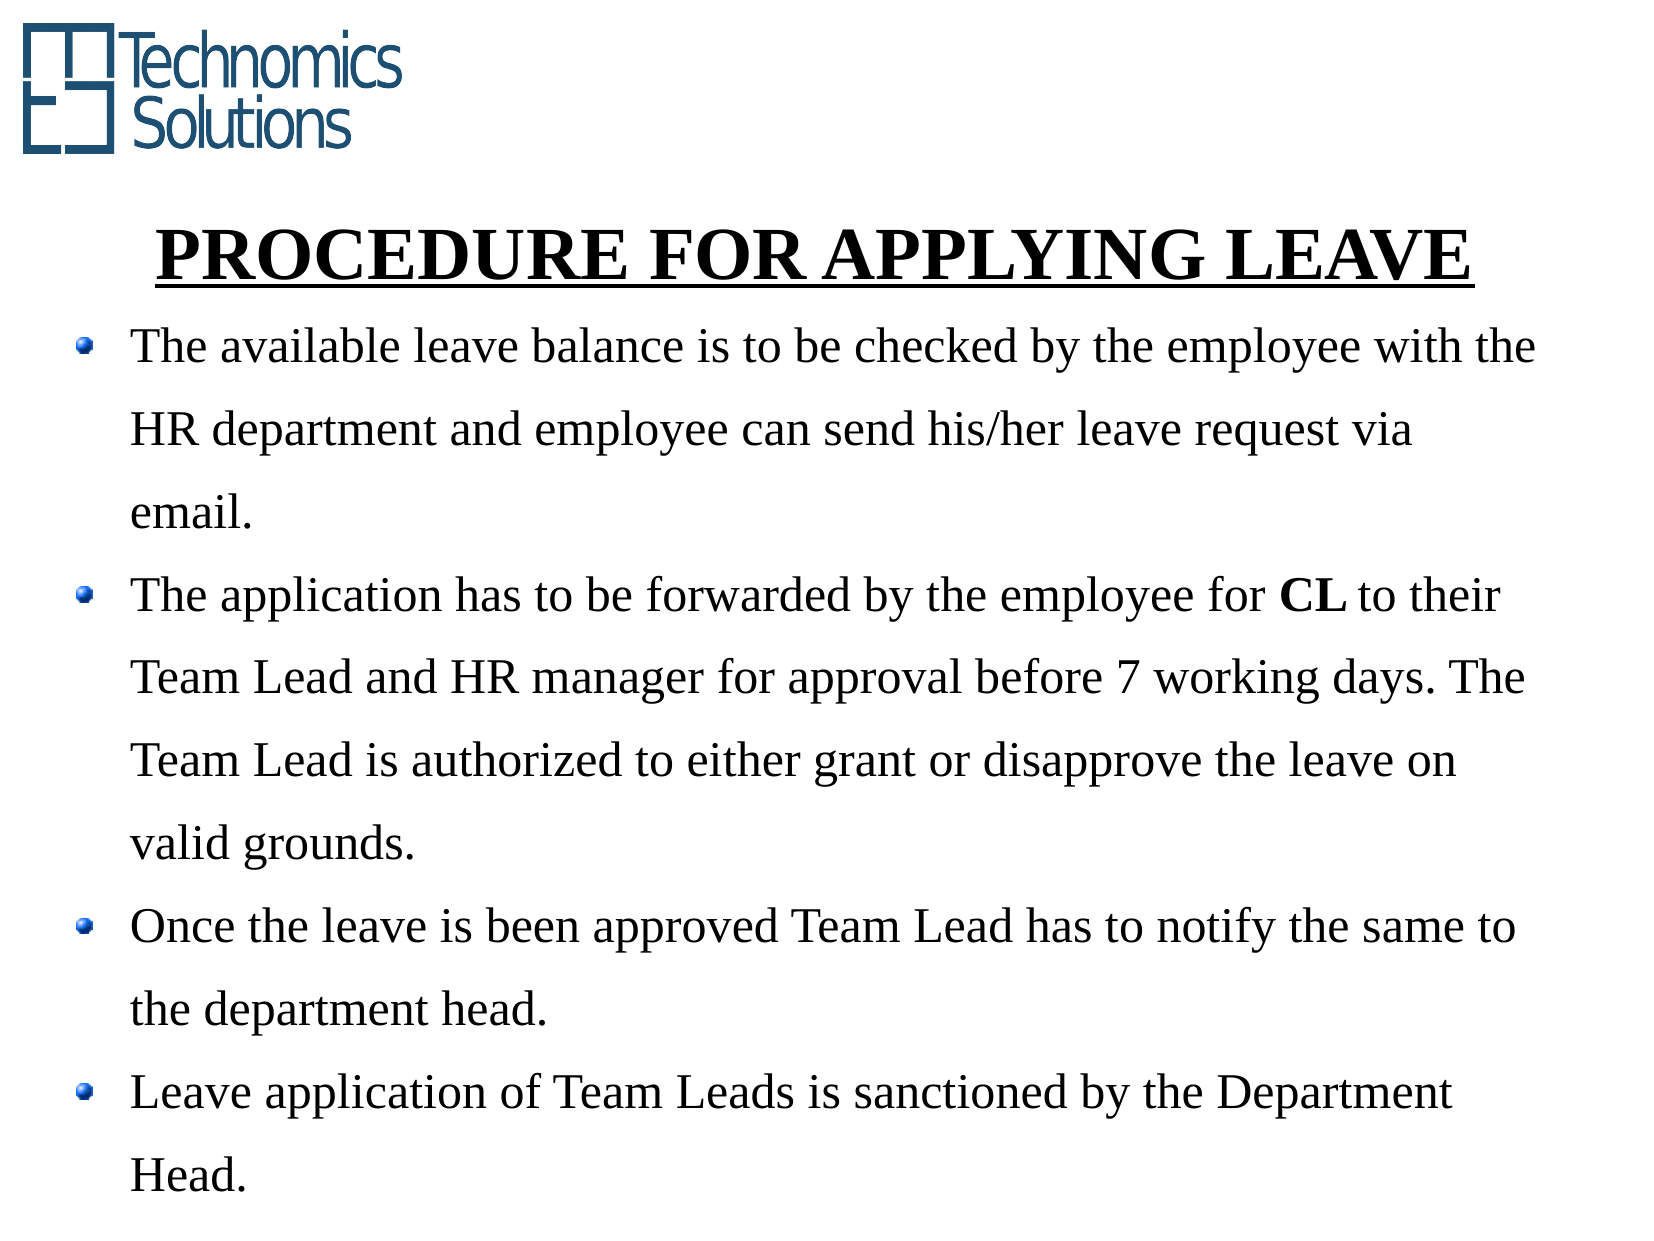

# PROCEDURE FOR APPLYING LEAVE
The available leave balance is to be checked by the employee with the HR department and employee can send his/her leave request via email.
The application has to be forwarded by the employee for CL to their Team Lead and HR manager for approval before 7 working days. The Team Lead is authorized to either grant or disapprove the leave on valid grounds.
Once the leave is been approved Team Lead has to notify the same to the department head.
Leave application of Team Leads is sanctioned by the Department Head.